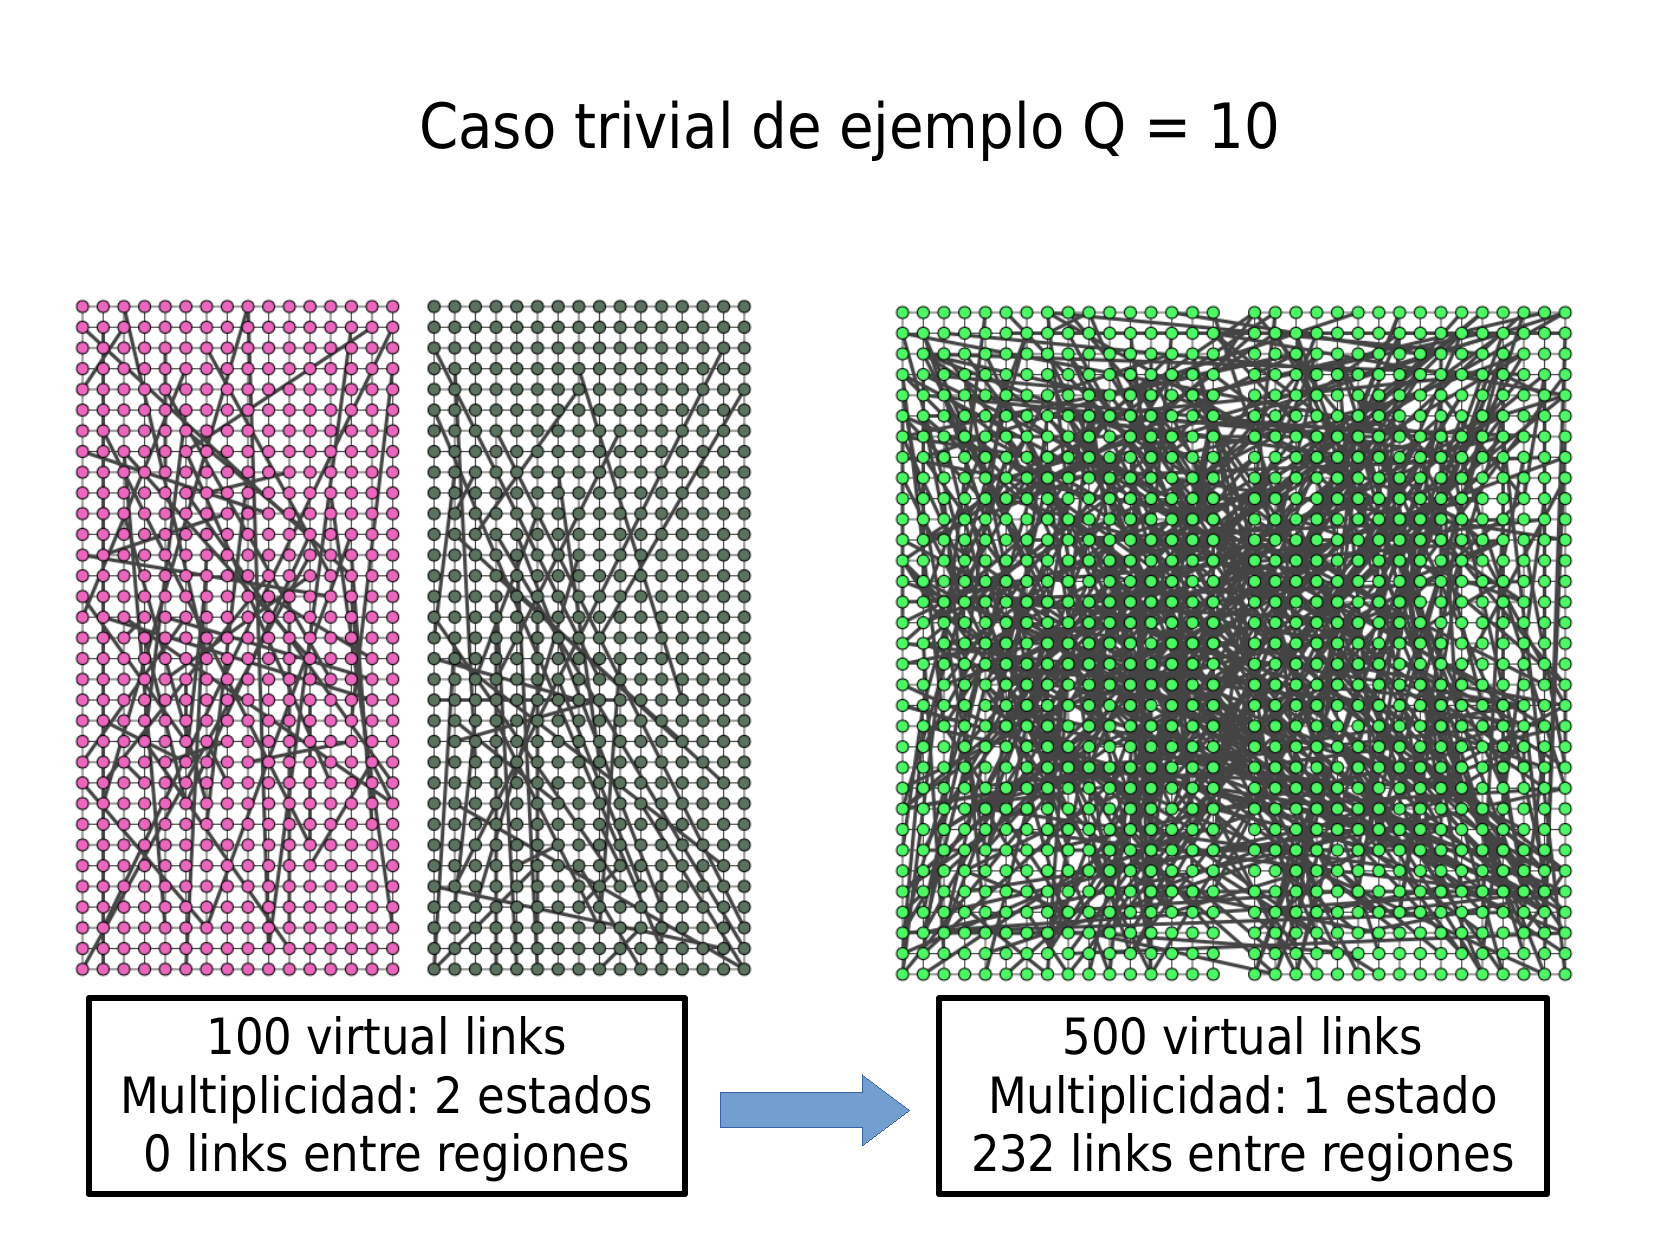

Caso trivial de ejemplo Q = 10
100 virtual links
Multiplicidad: 2 estados
0 links entre regiones
500 virtual links
Multiplicidad: 1 estado
232 links entre regiones